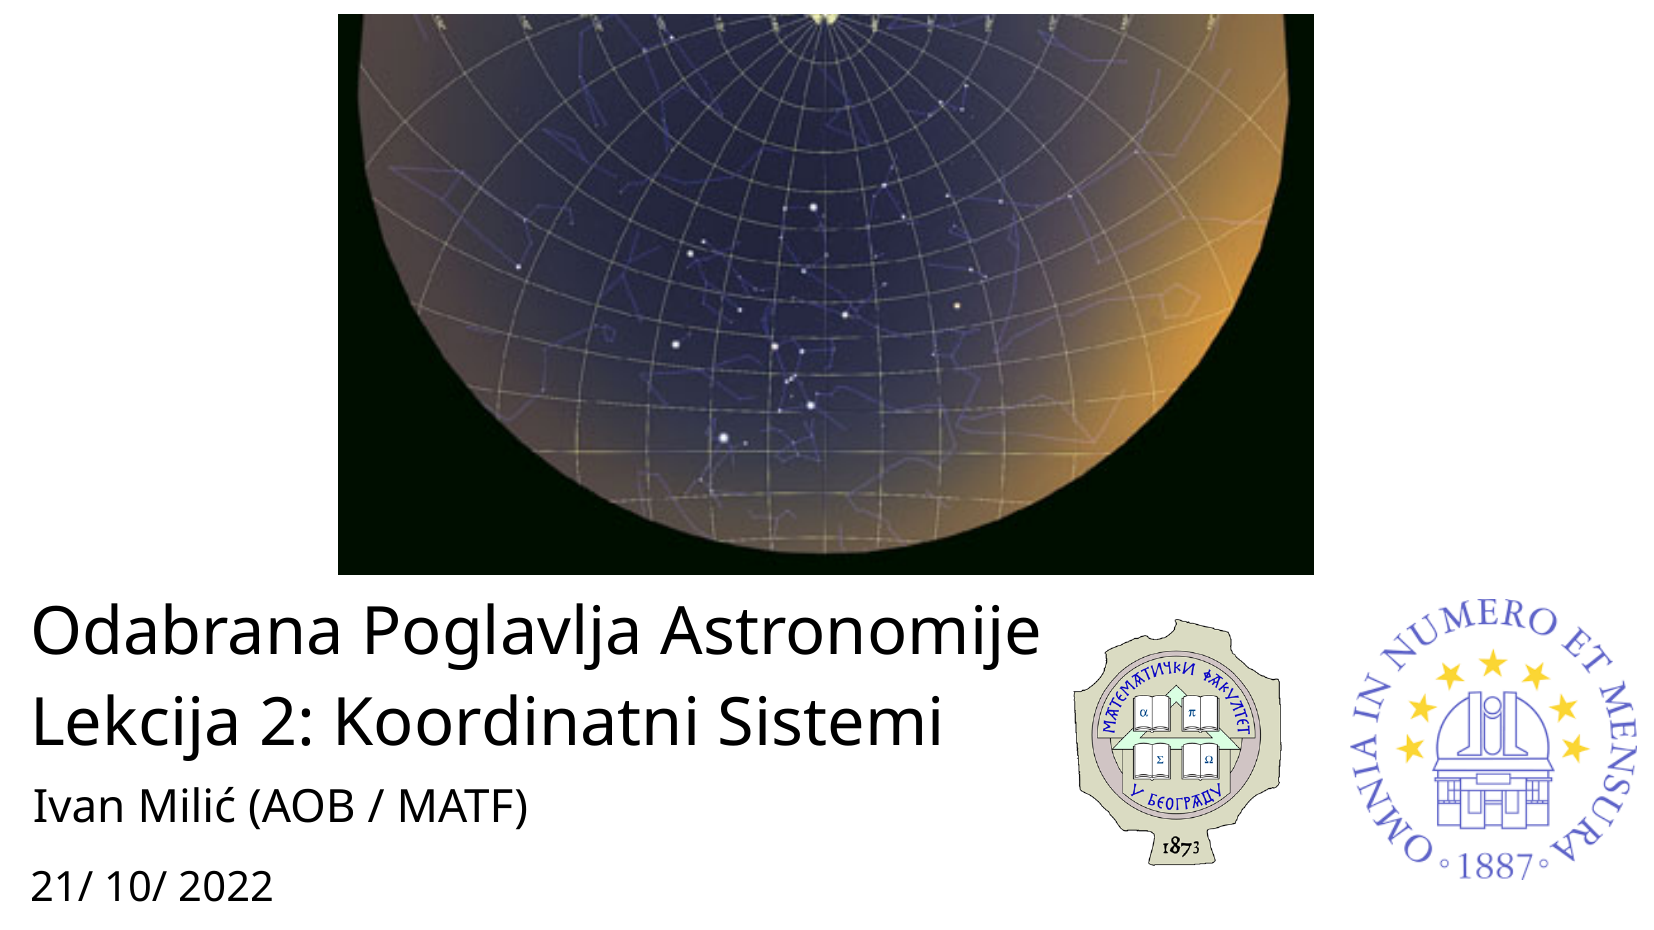

Odabrana Poglavlja Astronomije
Lekcija 2: Koordinatni Sistemi
Ivan Milić (AOB / MATF)
# 21/ 10/ 2022